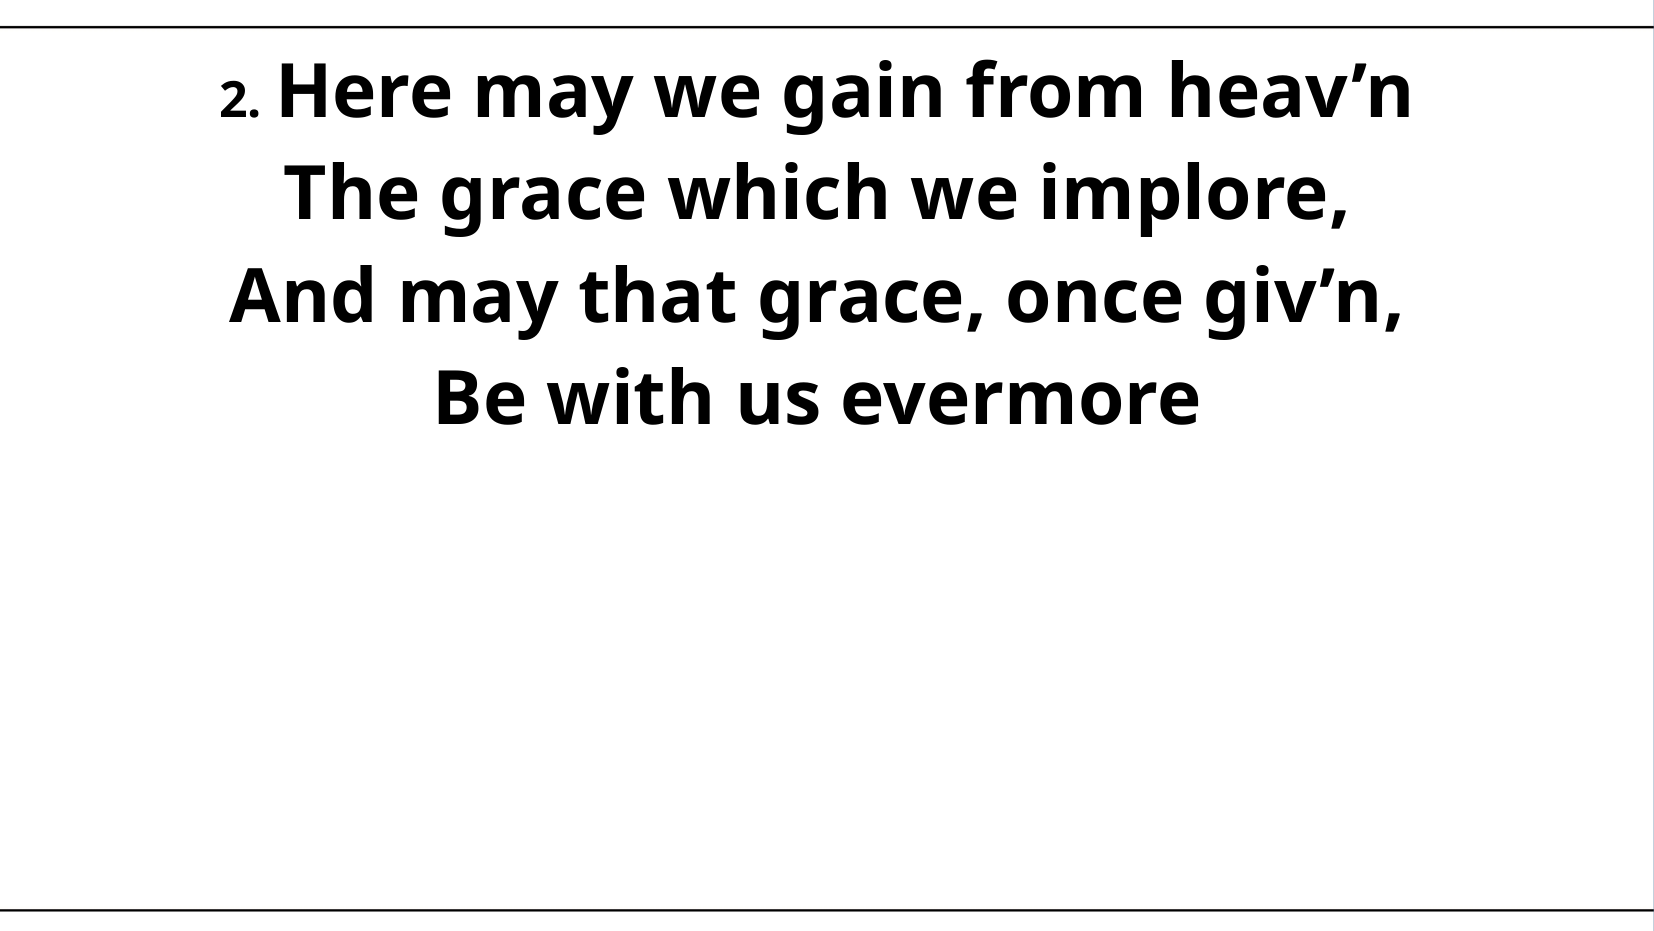

2. Here may we gain from heav’n
The grace which we implore,
And may that grace, once giv’n,
Be with us evermore